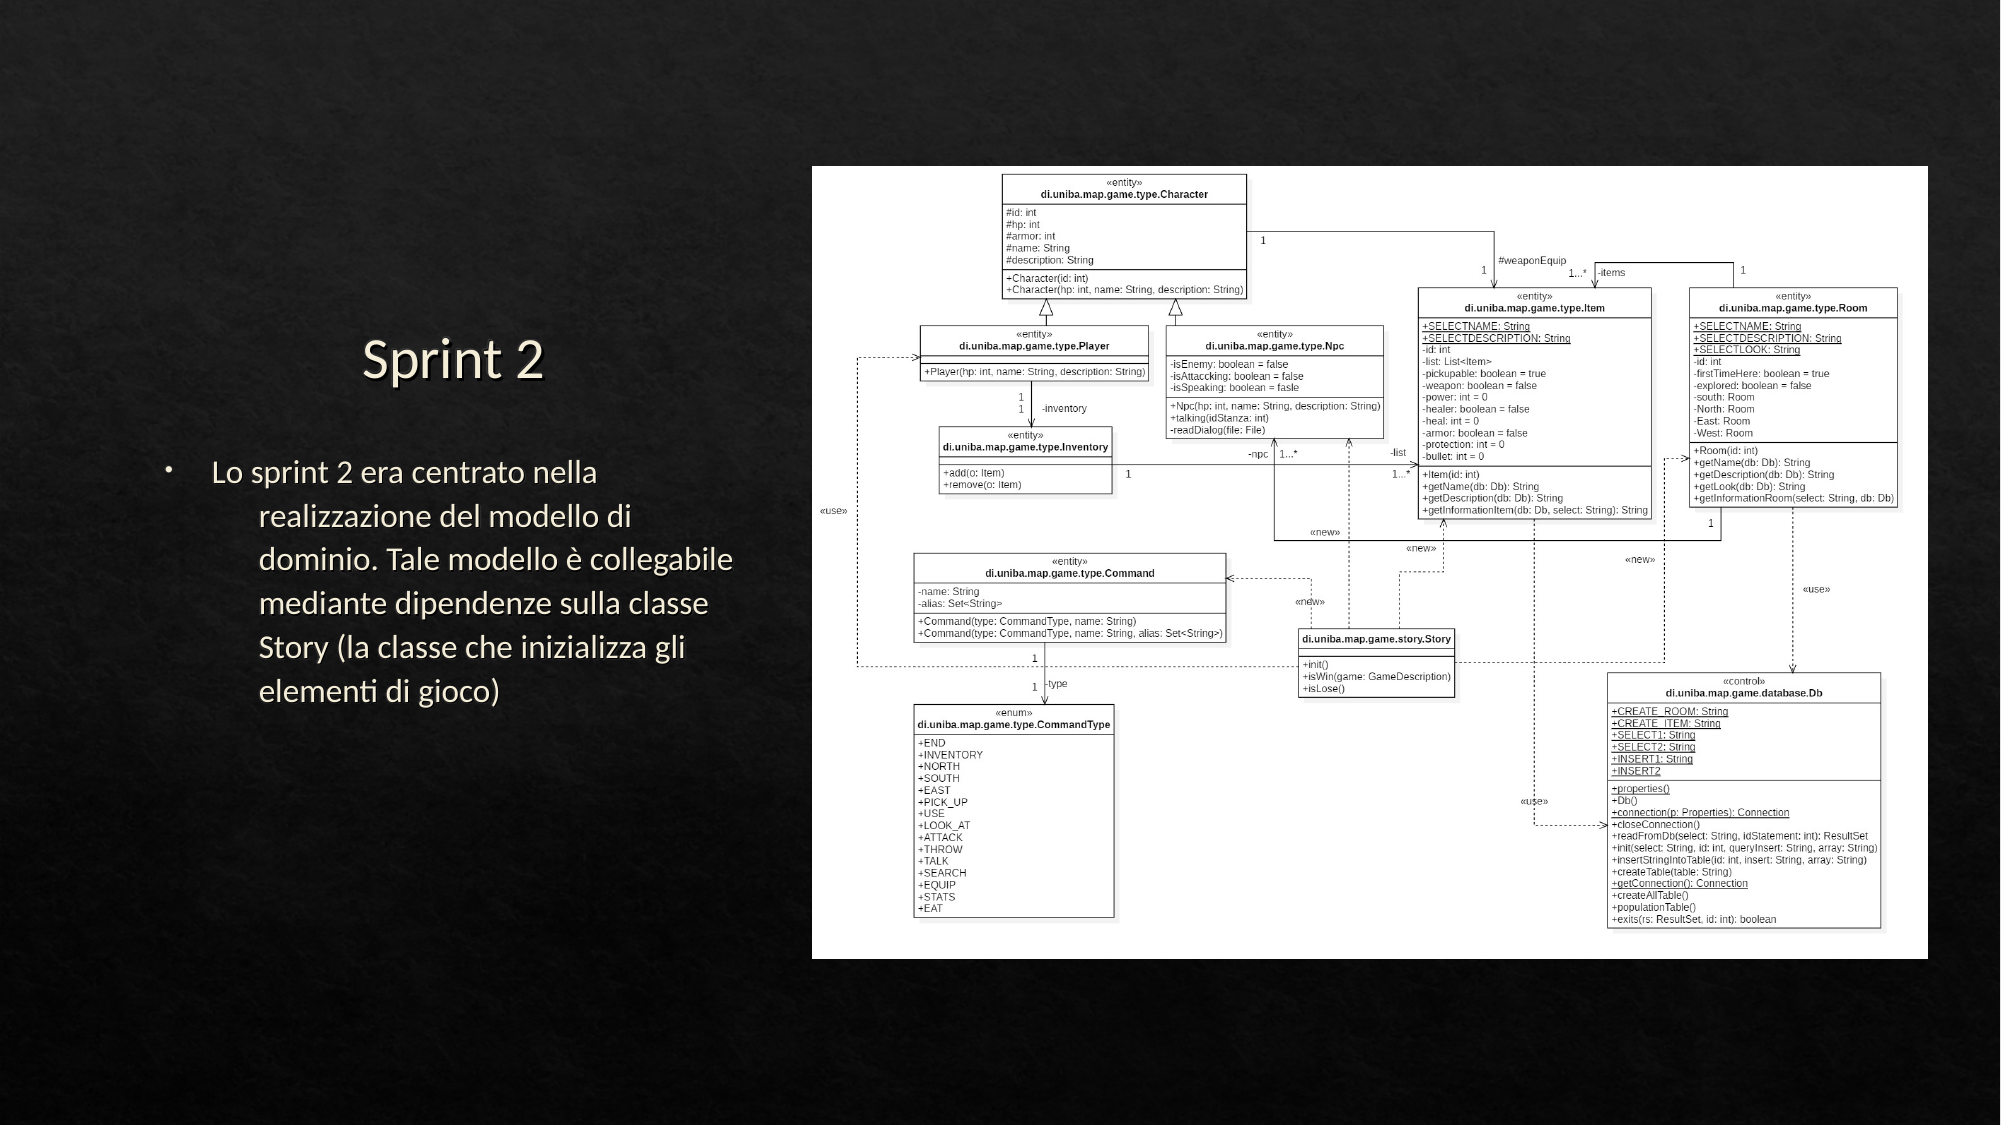

# Sprint 2
Lo sprint 2 era centrato nella realizzazione del modello di dominio. Tale modello è collegabile mediante dipendenze sulla classe Story (la classe che inizializza gli elementi di gioco)